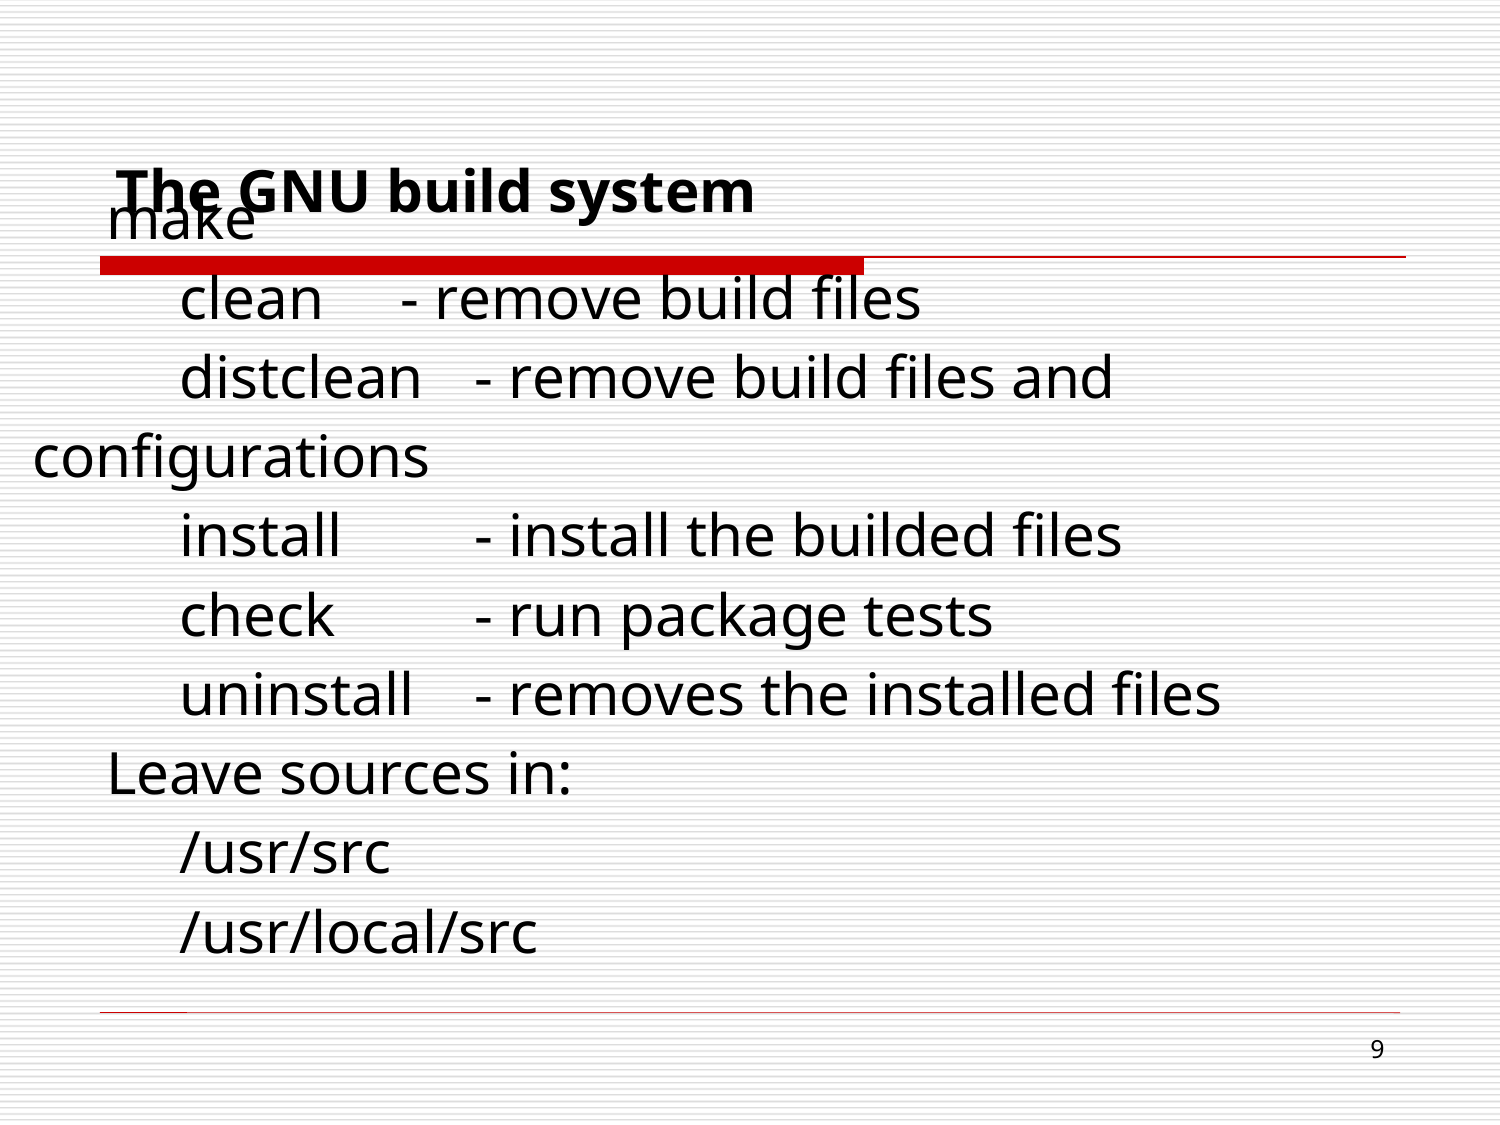

# The GNU build system
	make
		clean		- remove build files
		distclean	- remove build files and configurations
		install		- install the builded files
		check		- run package tests
		uninstall	- removes the installed files
	Leave sources in:
		/usr/src
		/usr/local/src
9